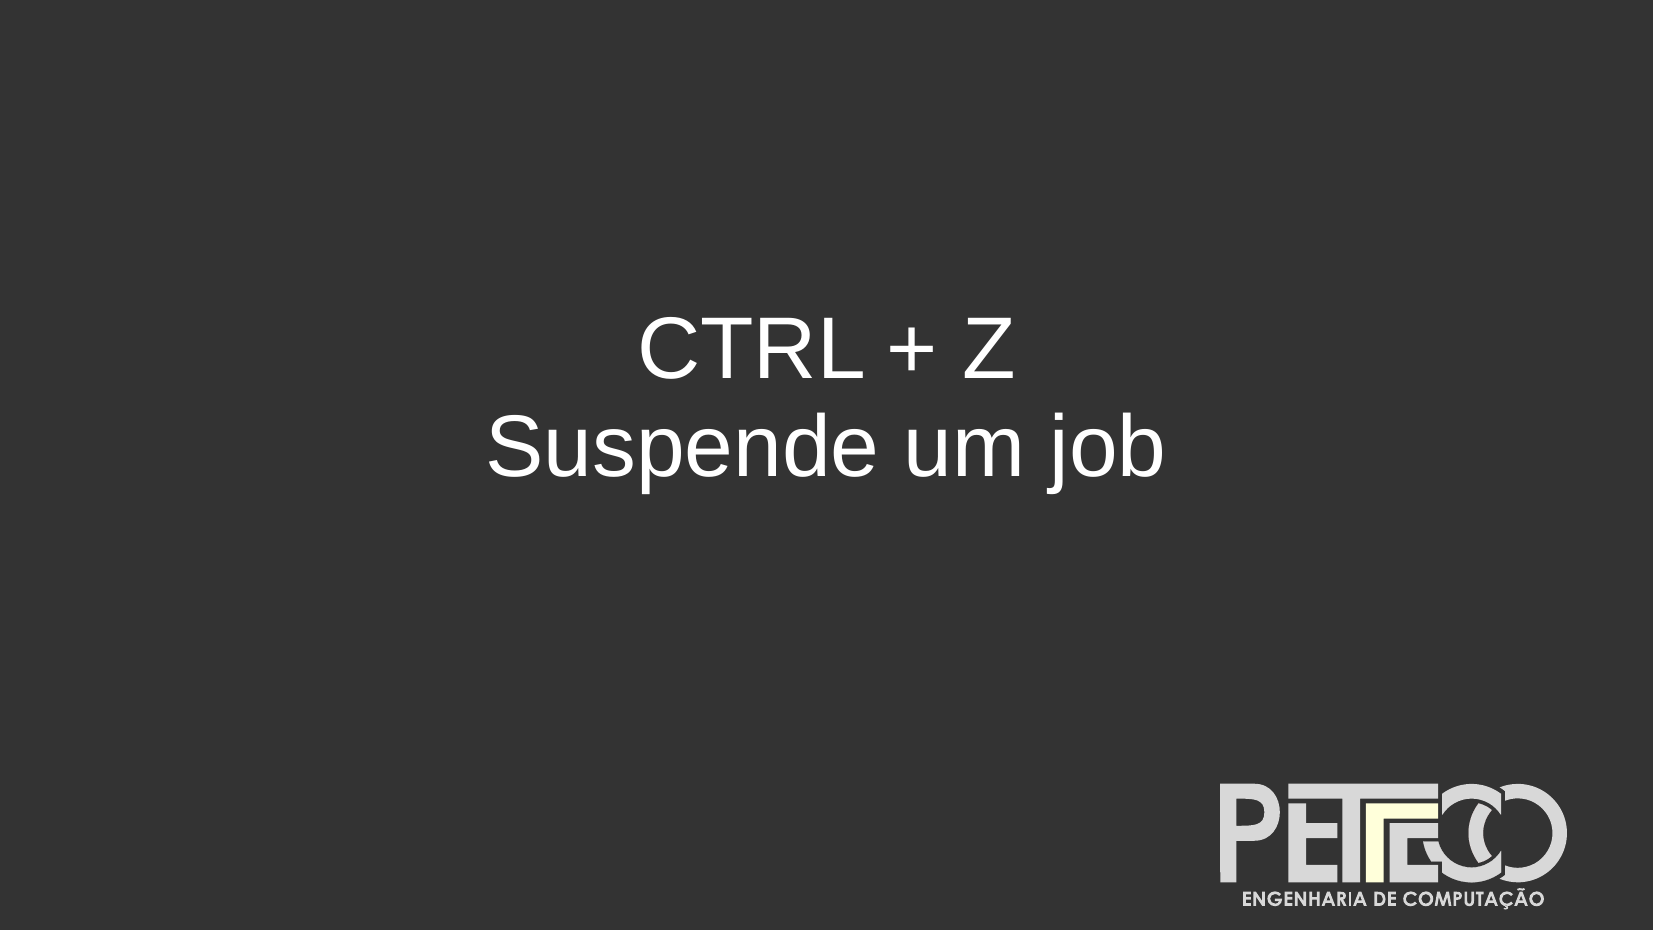

# CTRL + Z
Suspende um job